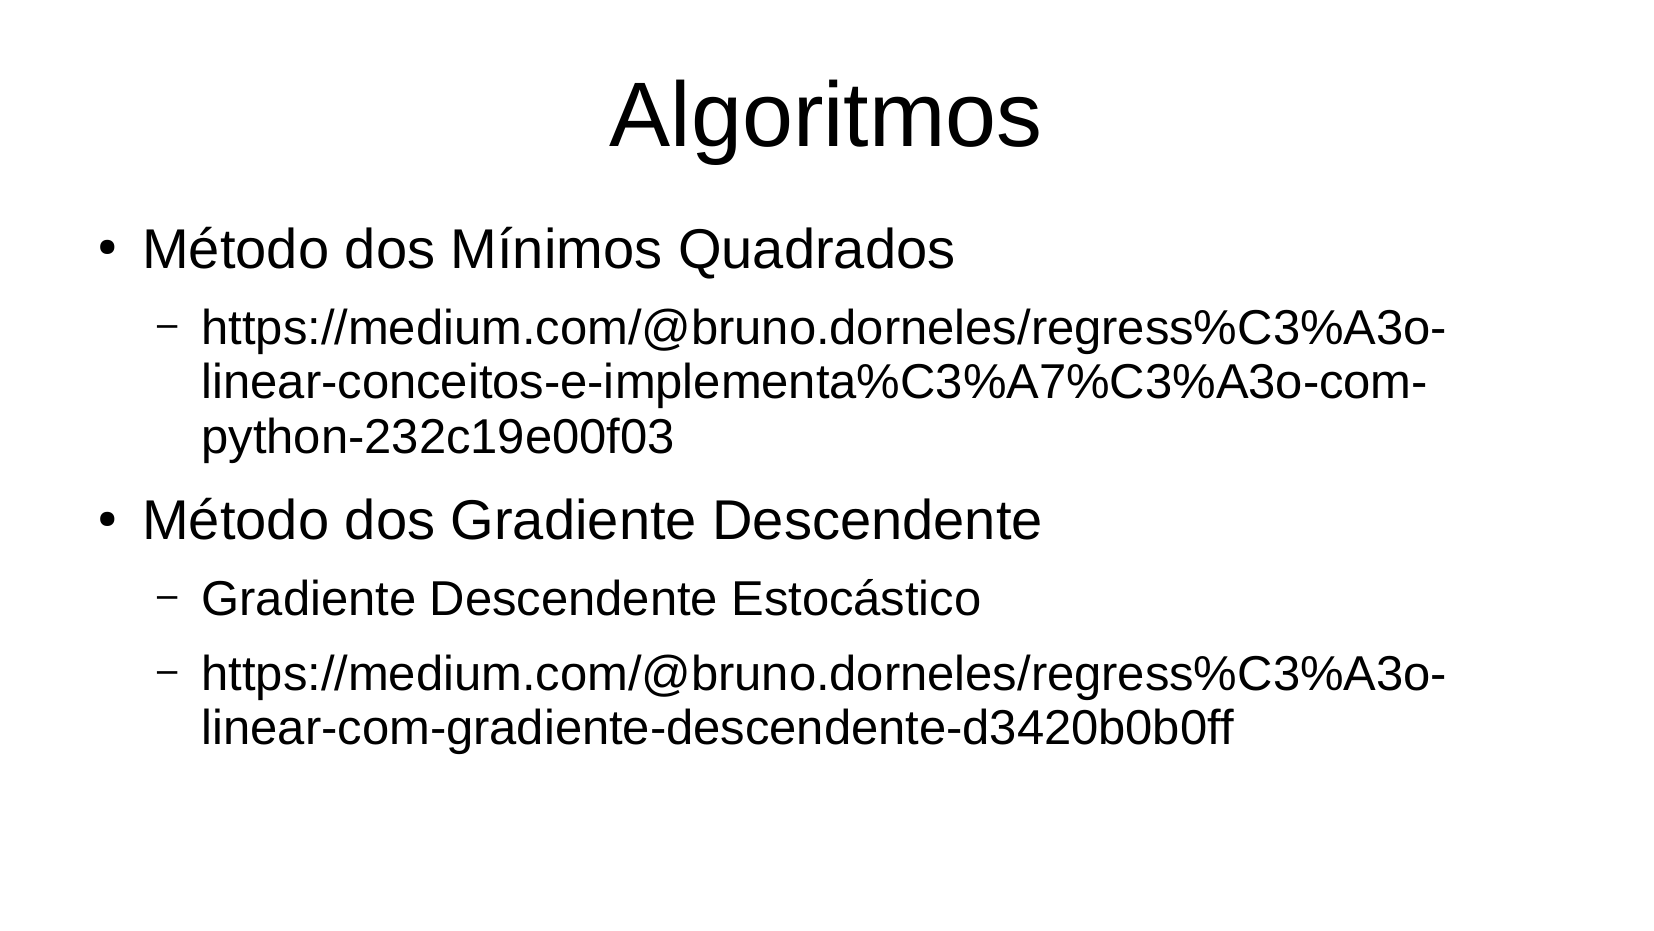

# Algoritmos
Método dos Mínimos Quadrados
https://medium.com/@bruno.dorneles/regress%C3%A3o-linear-conceitos-e-implementa%C3%A7%C3%A3o-com-python-232c19e00f03
Método dos Gradiente Descendente
Gradiente Descendente Estocástico
https://medium.com/@bruno.dorneles/regress%C3%A3o-linear-com-gradiente-descendente-d3420b0b0ff